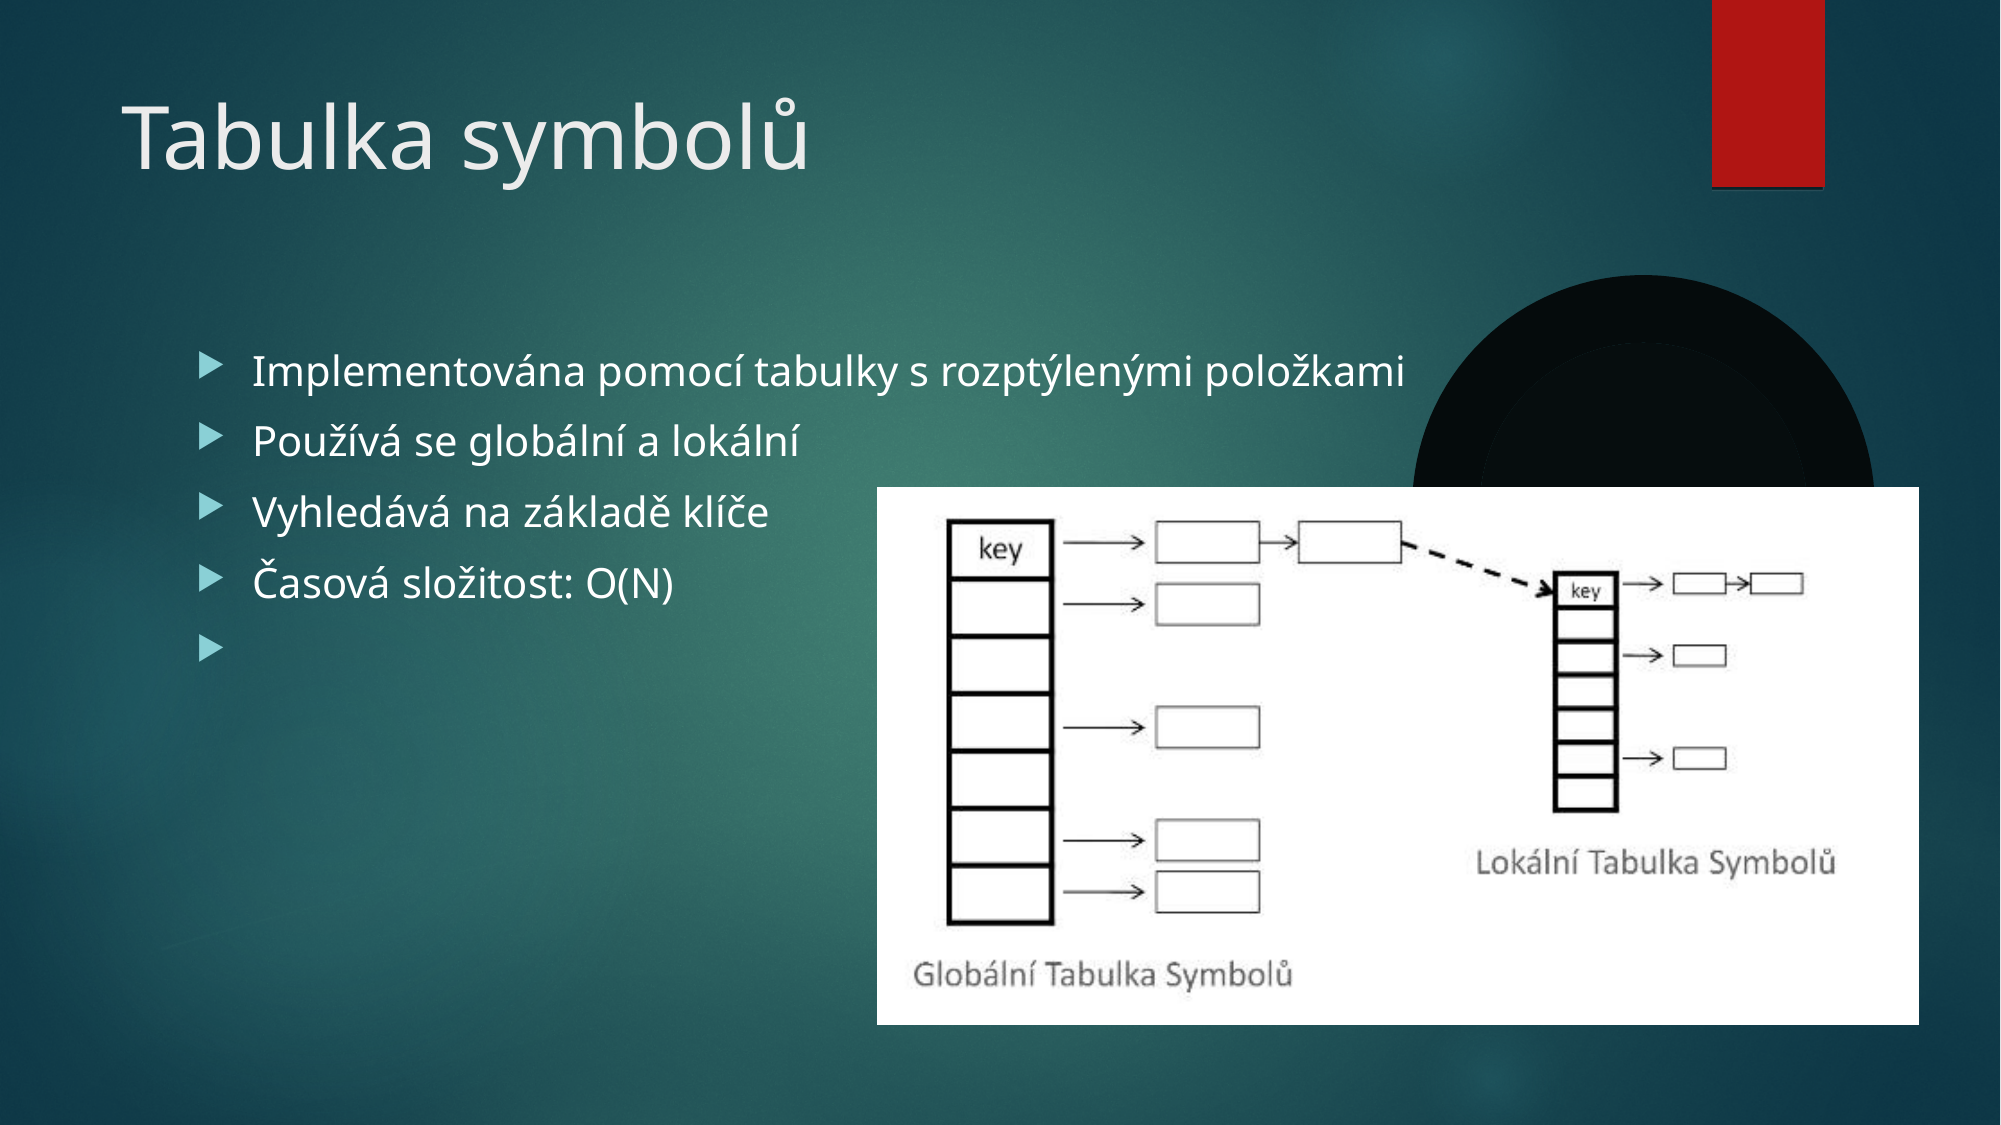

# Tabulka symbolů
Implementována pomocí tabulky s rozptýlenými položkami
Používá se globální a lokální
Vyhledává na základě klíče
Časová složitost: O(N)